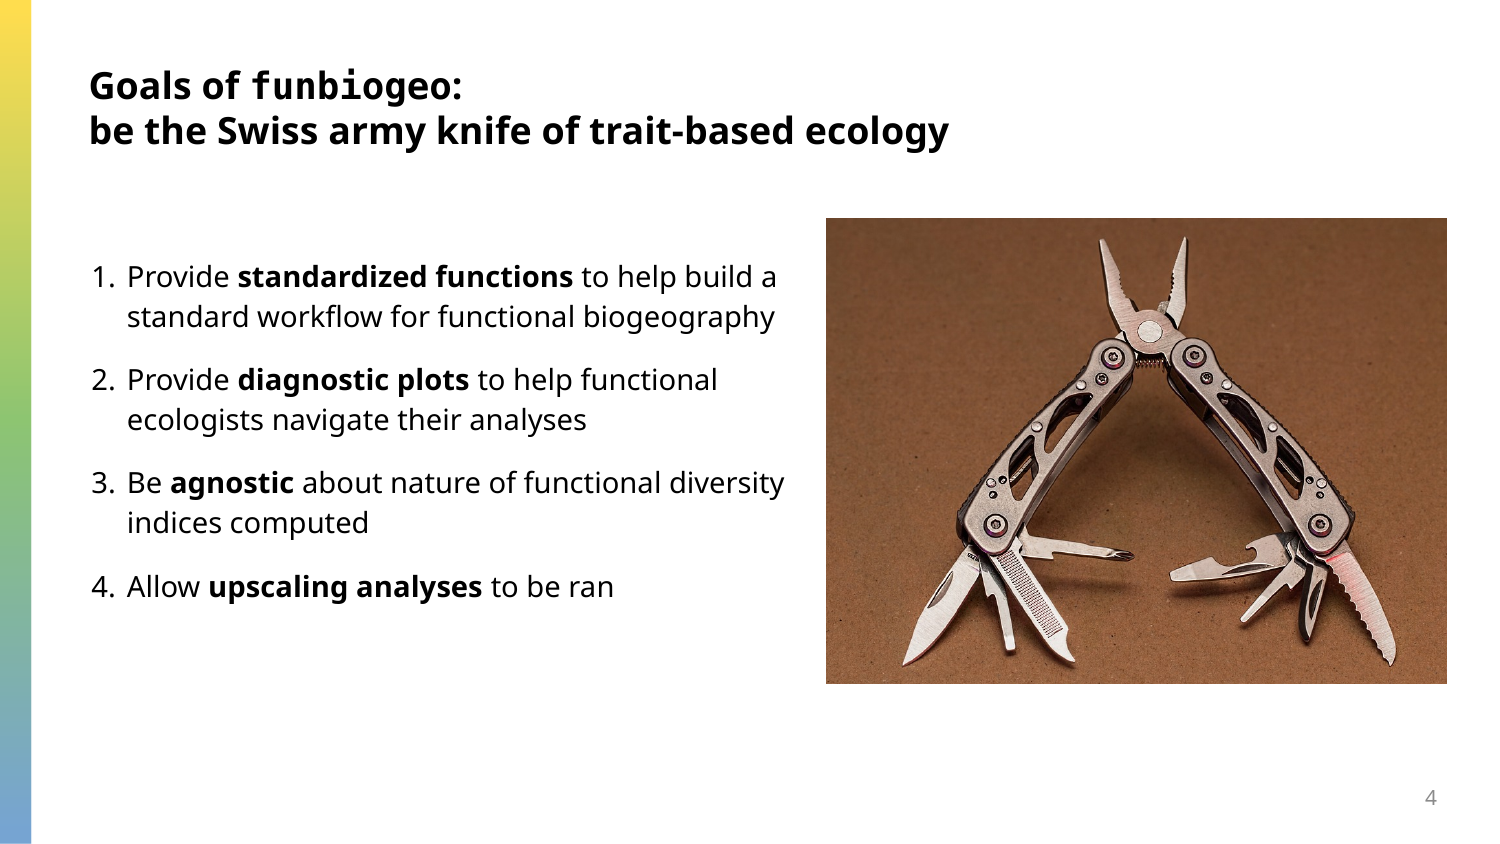

# Goals of funbiogeo: be the Swiss army knife of trait-based ecology
Provide standardized functions to help build a standard workflow for functional biogeography
Provide diagnostic plots to help functional ecologists navigate their analyses
Be agnostic about nature of functional diversity indices computed
Allow upscaling analyses to be ran
4